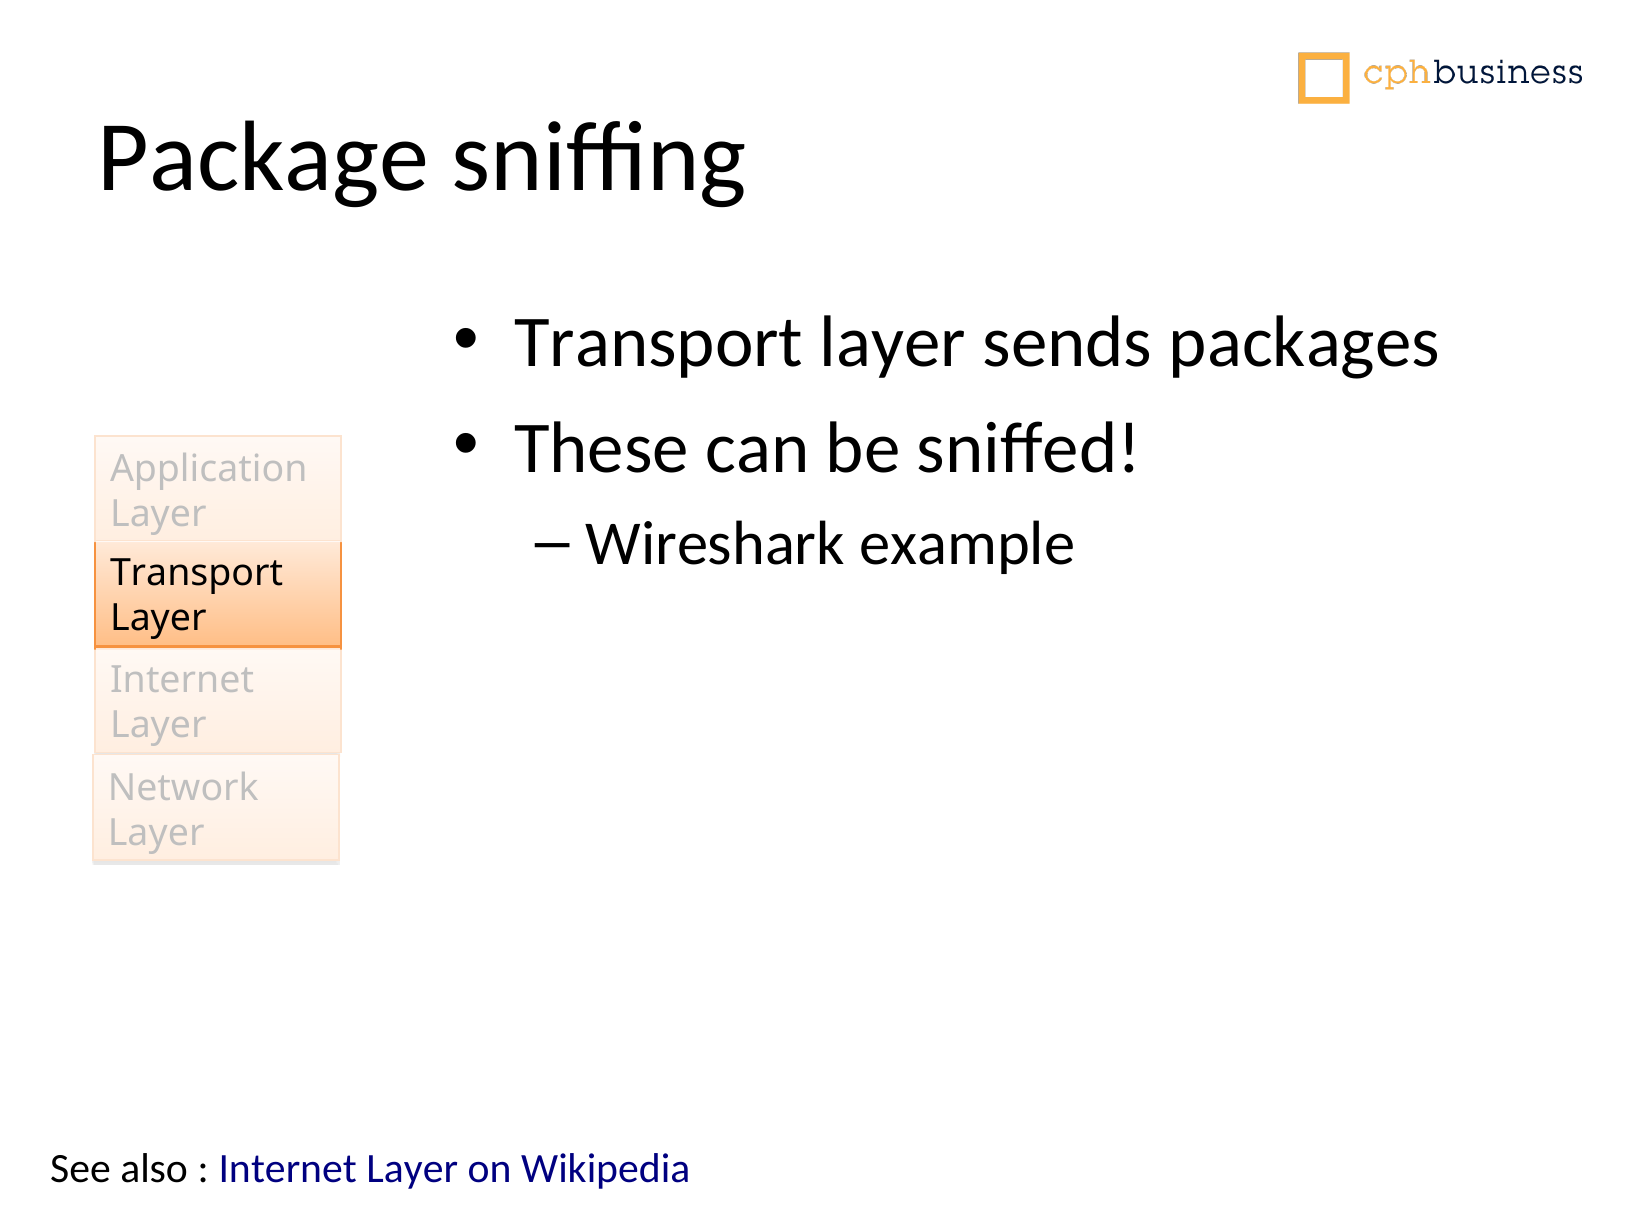

# Package sniffing
Transport layer sends packages
These can be sniffed!
Wireshark example
Application Layer
Transport
Layer
Internet
Layer
Network Layer
See also : Internet Layer on Wikipedia